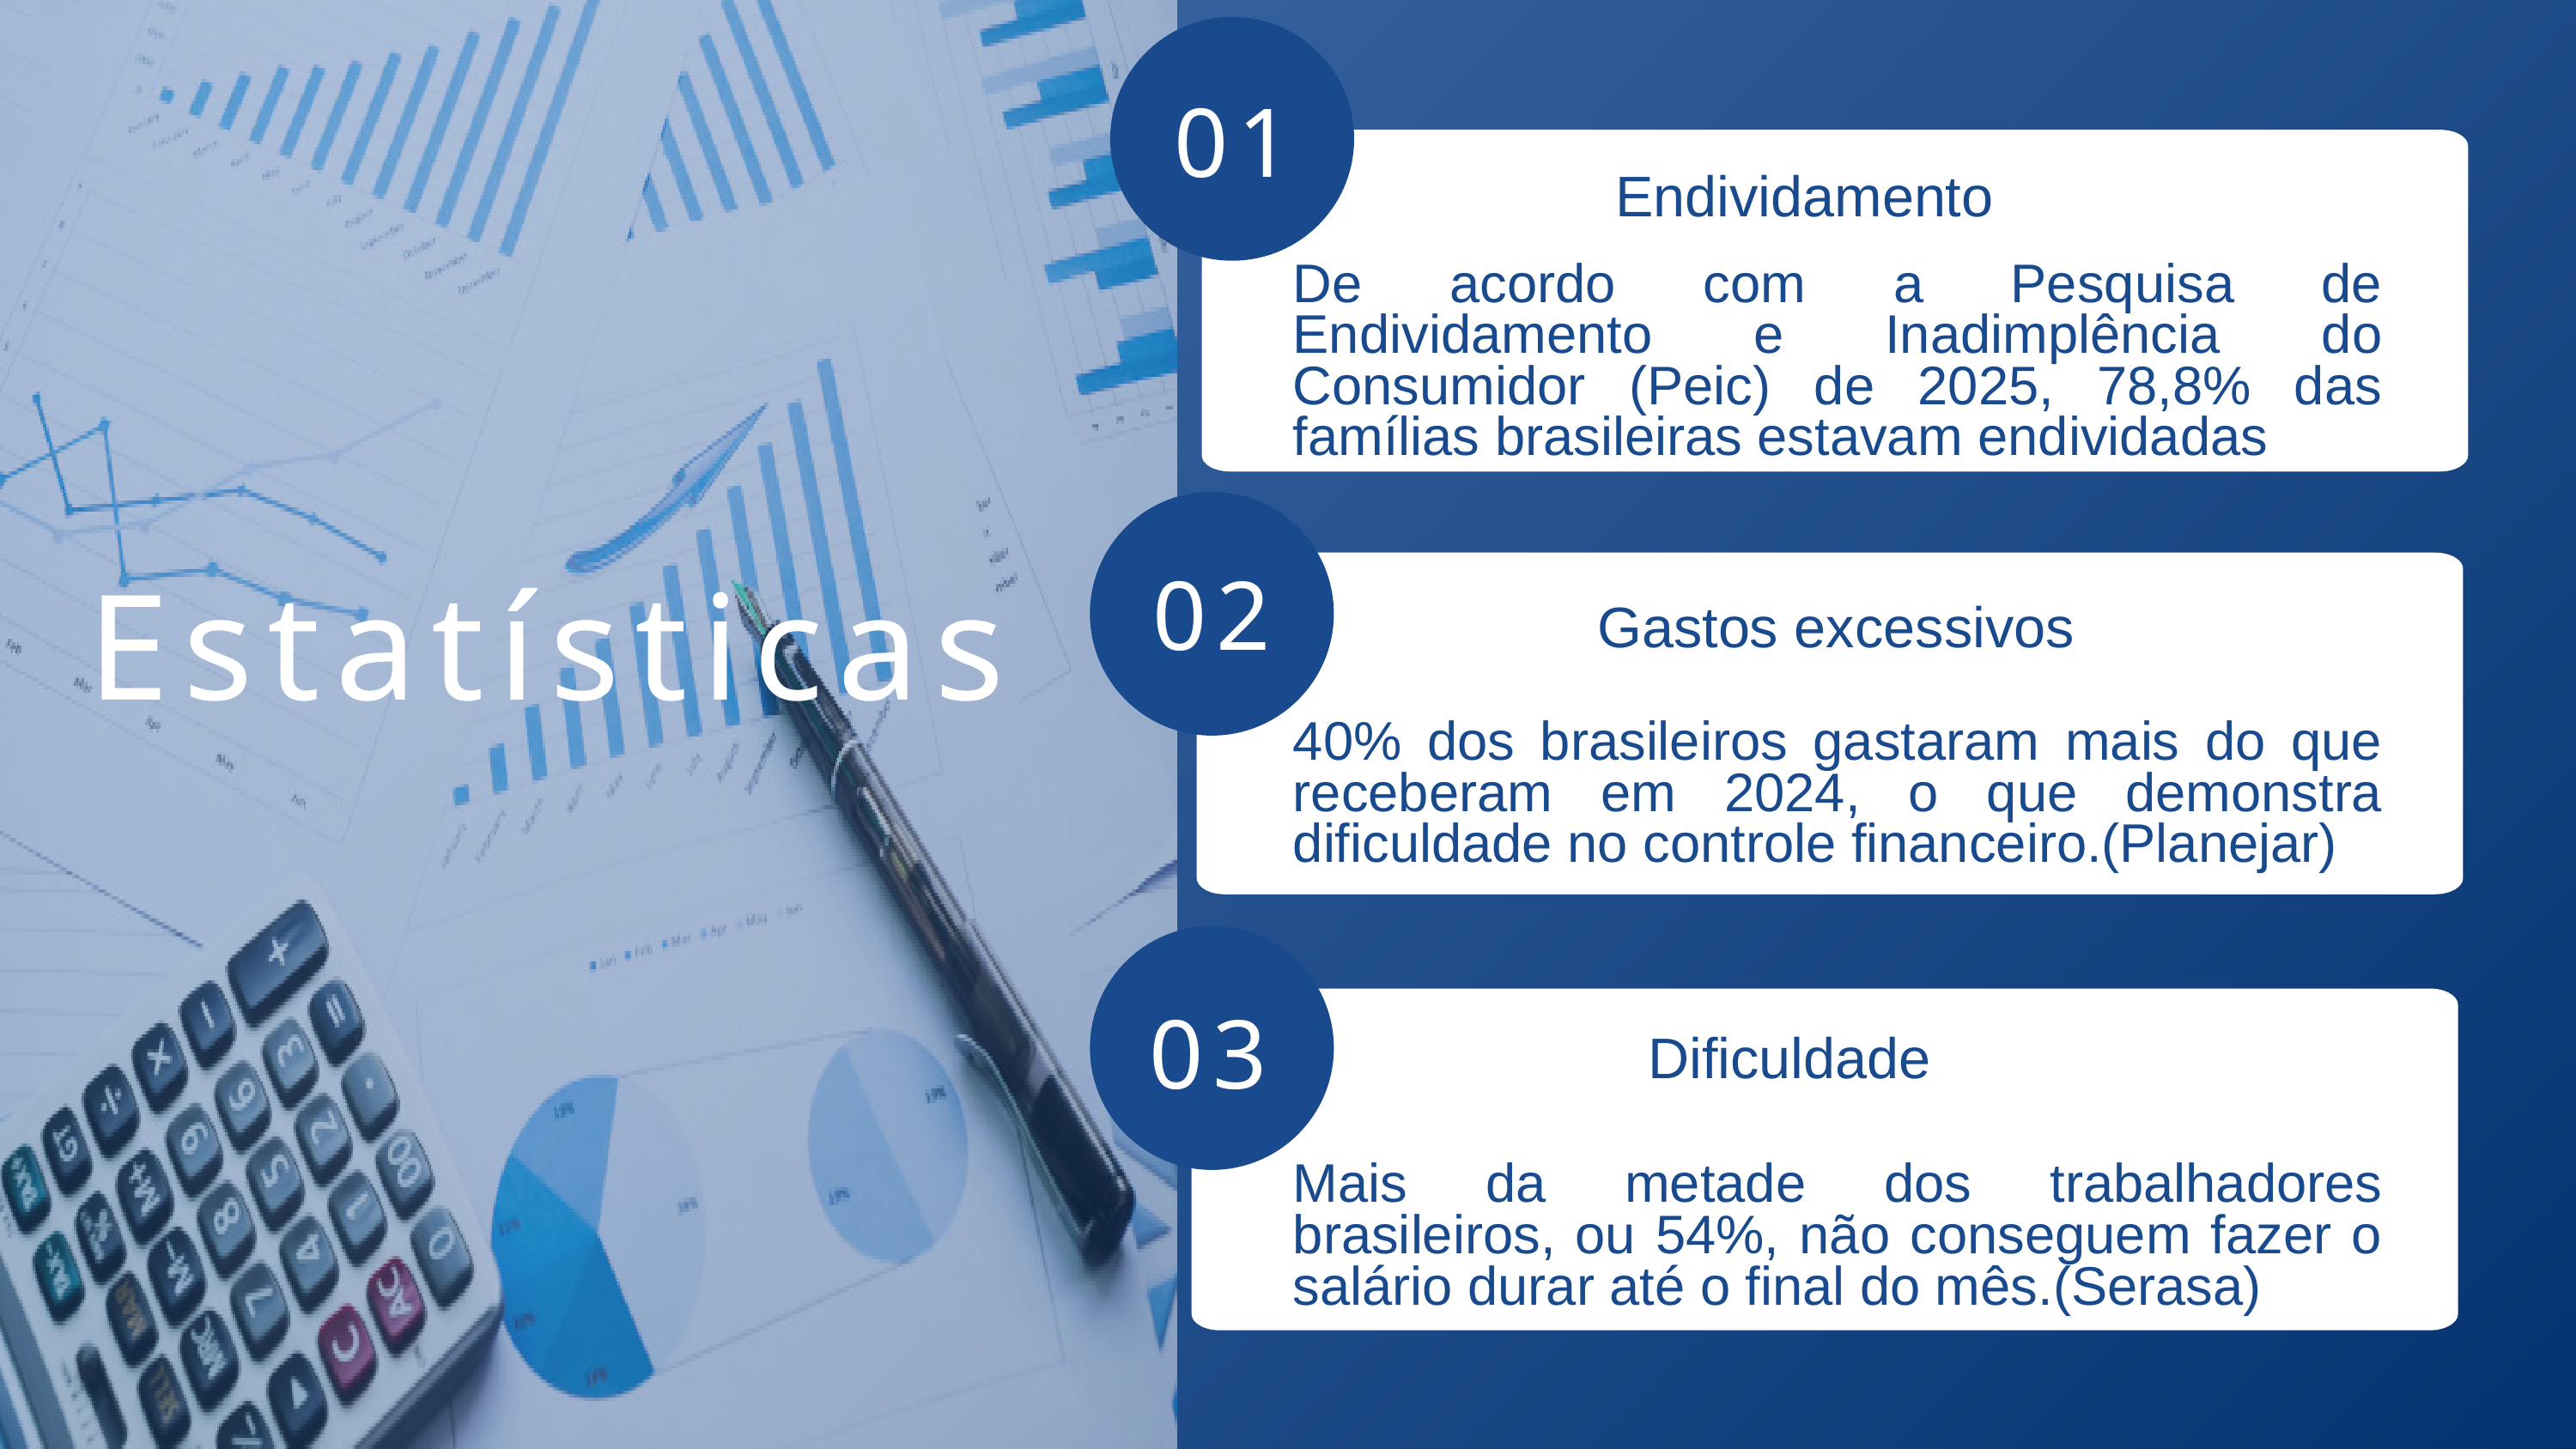

01
Endividamento
De acordo com a Pesquisa de Endividamento e Inadimplência do Consumidor (Peic) de 2025, 78,8% das famílias brasileiras estavam endividadas
02
Estatísticas
Gastos excessivos
40% dos brasileiros gastaram mais do que receberam em 2024, o que demonstra dificuldade no controle financeiro.(Planejar)
03
Dificuldade
Mais da metade dos trabalhadores brasileiros, ou 54%, não conseguem fazer o salário durar até o final do mês.(Serasa)